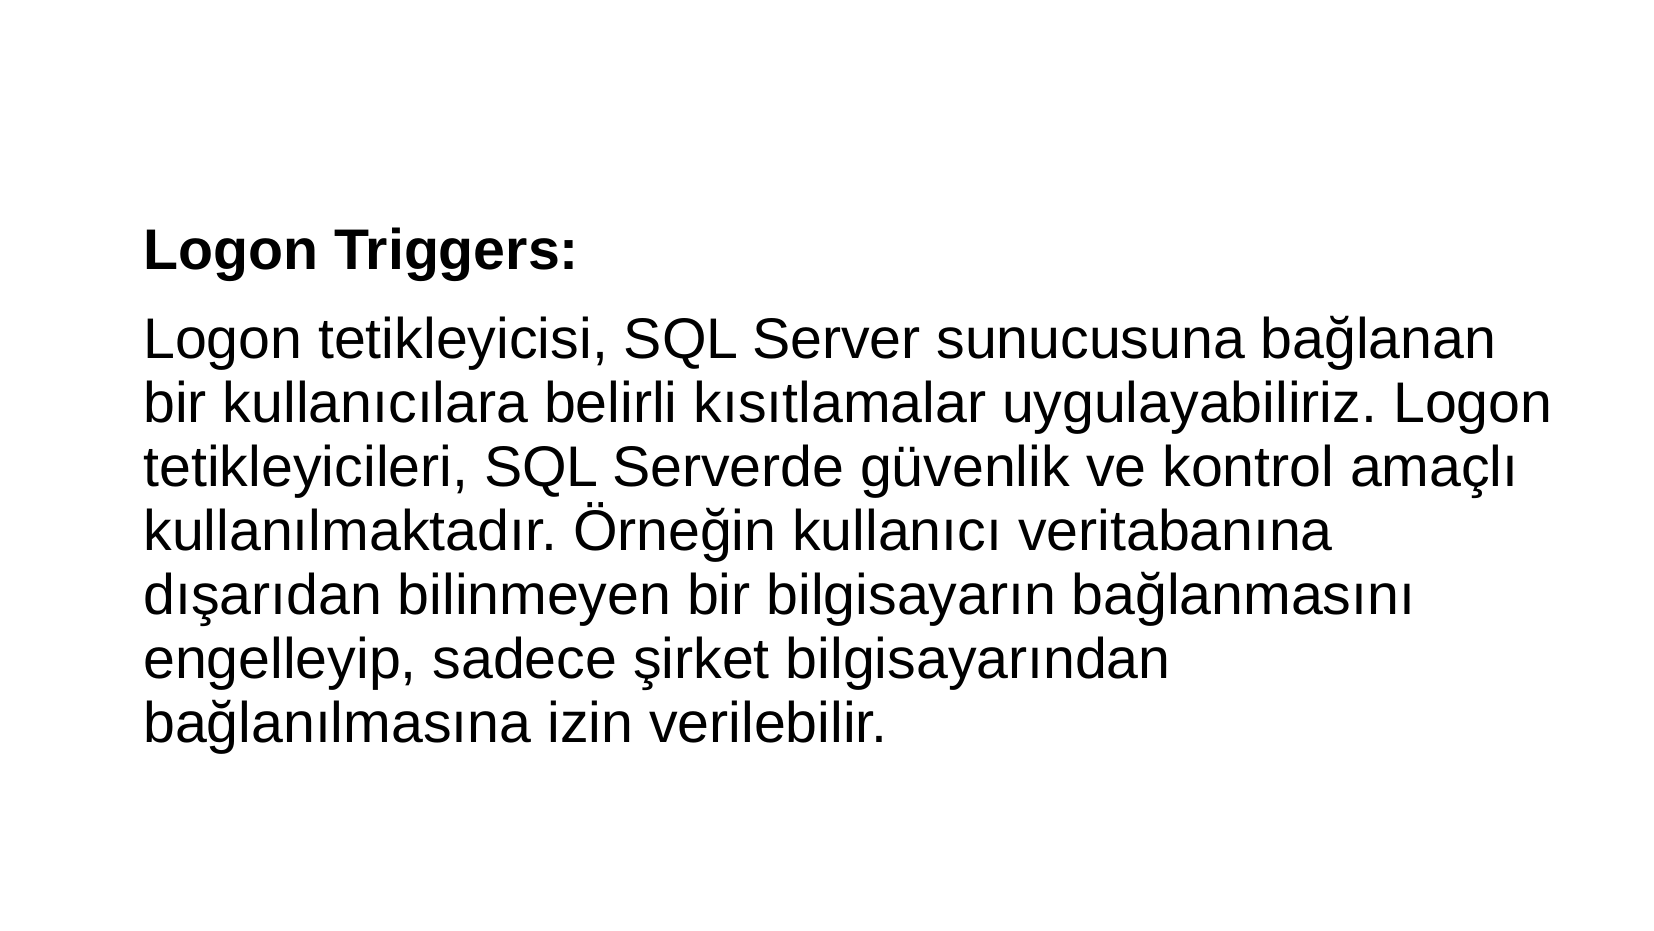

#
Logon Triggers:
Logon tetikleyicisi, SQL Server sunucusuna bağlanan bir kullanıcılara belirli kısıtlamalar uygulayabiliriz. Logon tetikleyicileri, SQL Serverde güvenlik ve kontrol amaçlı kullanılmaktadır. Örneğin kullanıcı veritabanına dışarıdan bilinmeyen bir bilgisayarın bağlanmasını engelleyip, sadece şirket bilgisayarından bağlanılmasına izin verilebilir.